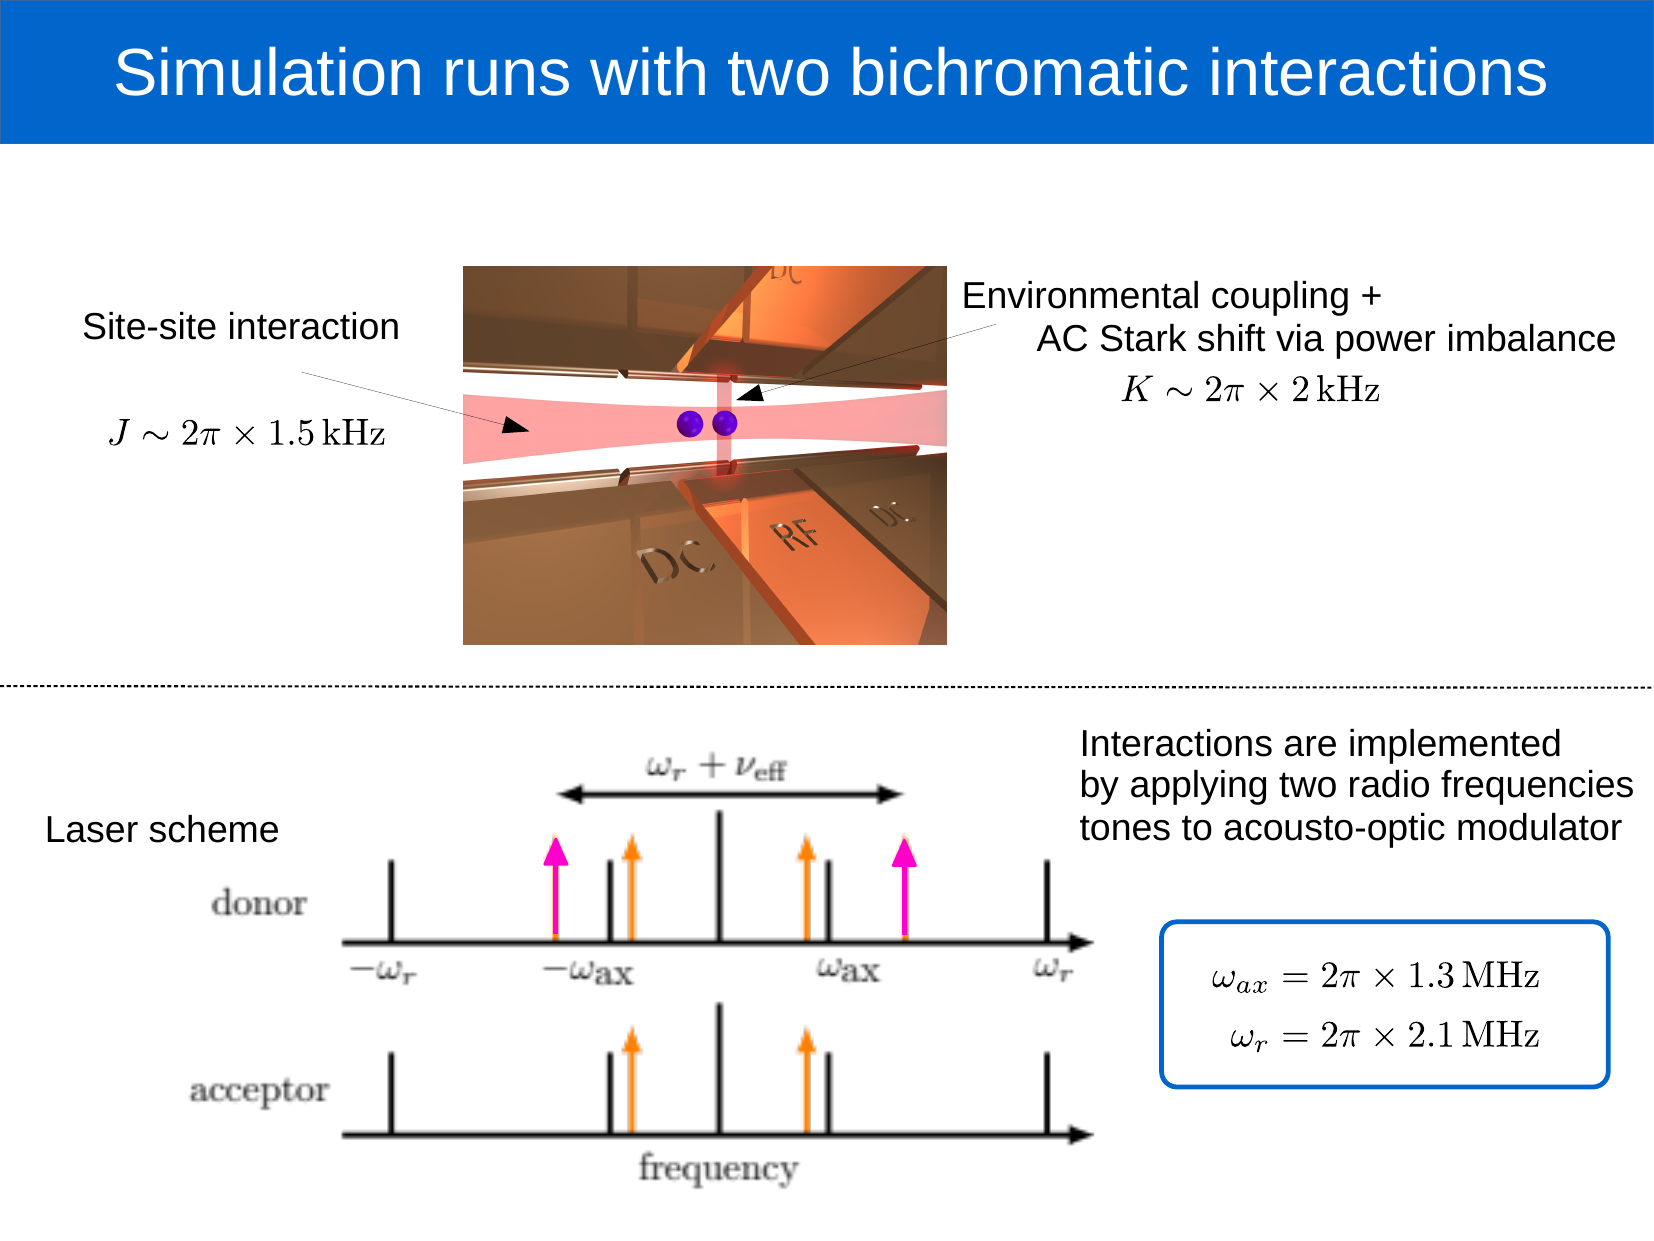

# Simulation runs with two bichromatic interactions
Environmental coupling +
	AC Stark shift via power imbalance
Site-site interaction
Interactions are implemented
by applying two radio frequencies
tones to acousto-optic modulator
Laser scheme